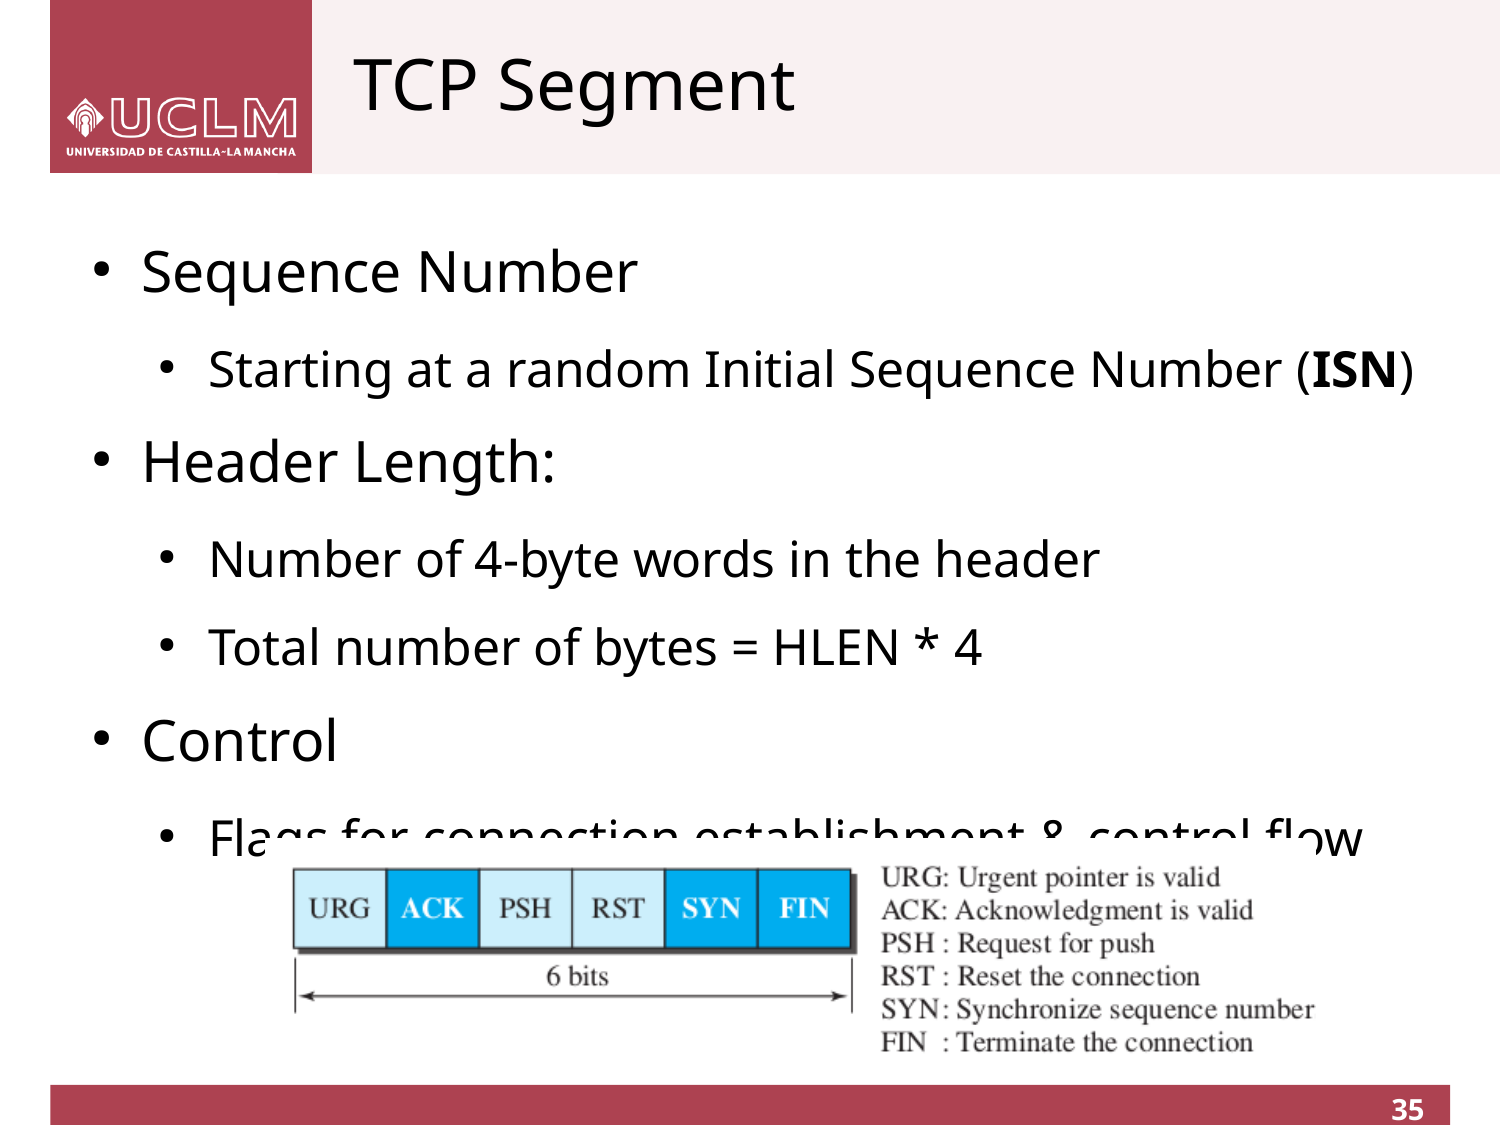

# TCP Segment
Sequence Number
Starting at a random Initial Sequence Number (ISN)
Header Length:
Number of 4-byte words in the header
Total number of bytes = HLEN * 4
Control
Flags for connection establishment & control flow
35